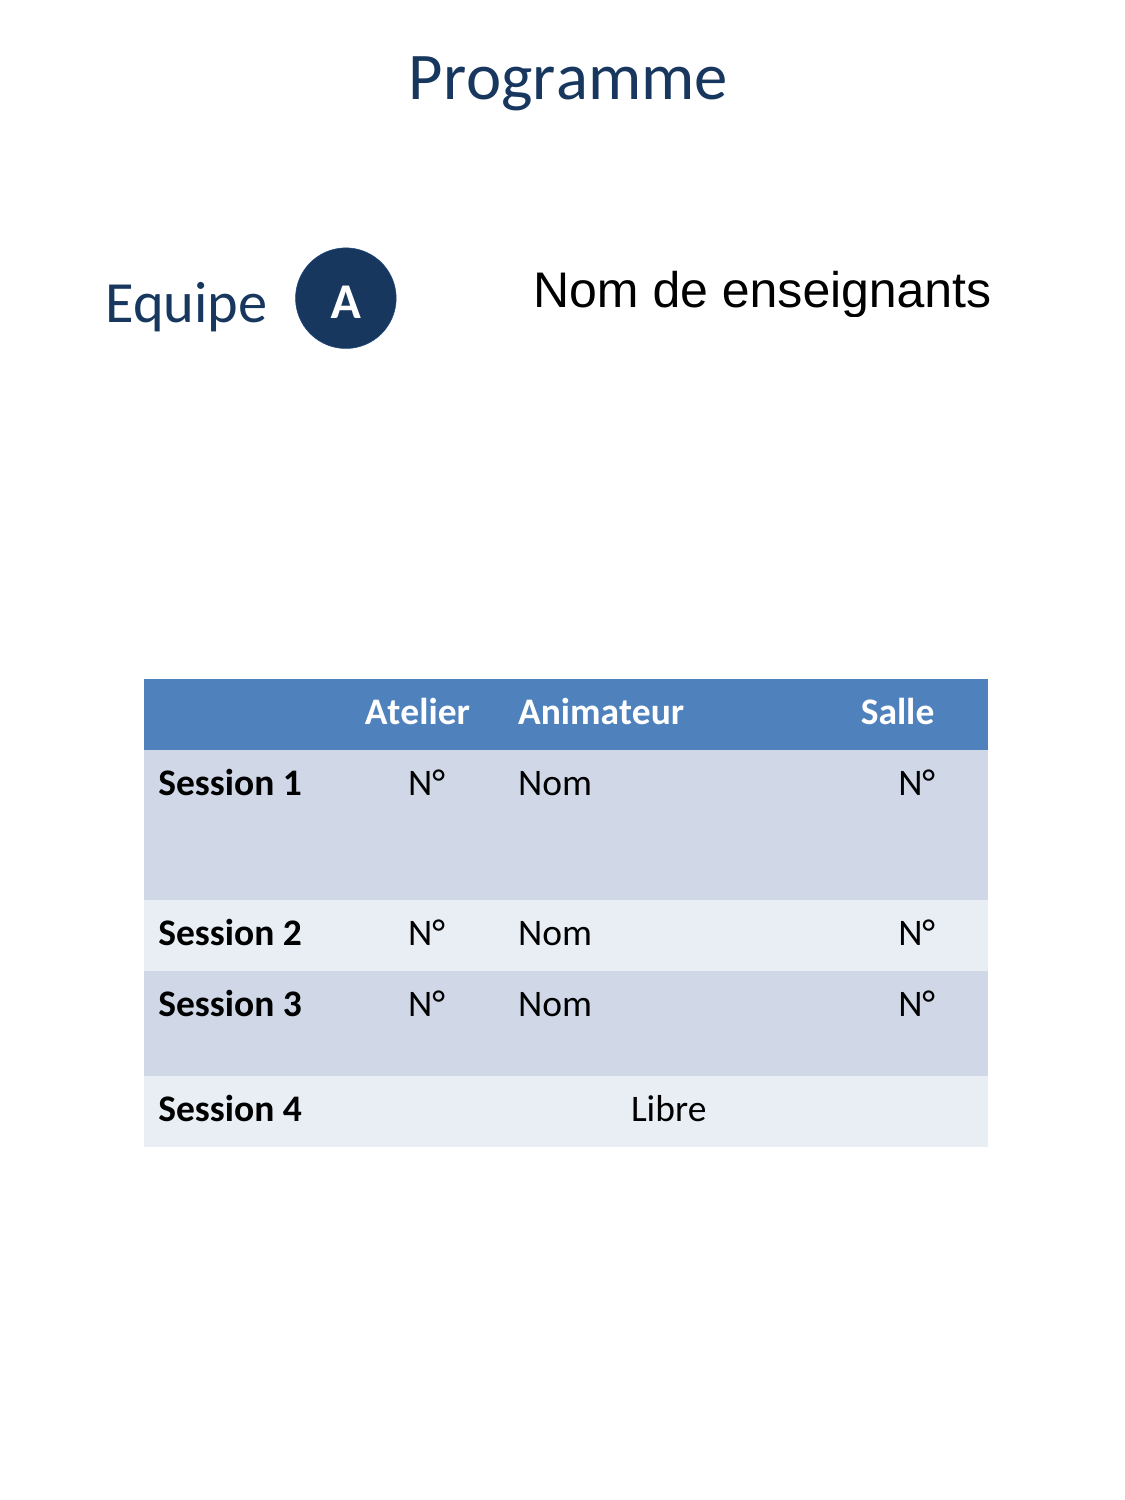

# Programme
Equipe
A
| Nom de enseignants |
| --- |
| |
| |
| |
| | Atelier | Animateur | Salle |
| --- | --- | --- | --- |
| Session 1 | N° | Nom | N° |
| Session 2 | N° | Nom | N° |
| Session 3 | N° | Nom | N° |
| Session 4 | Libre | | |